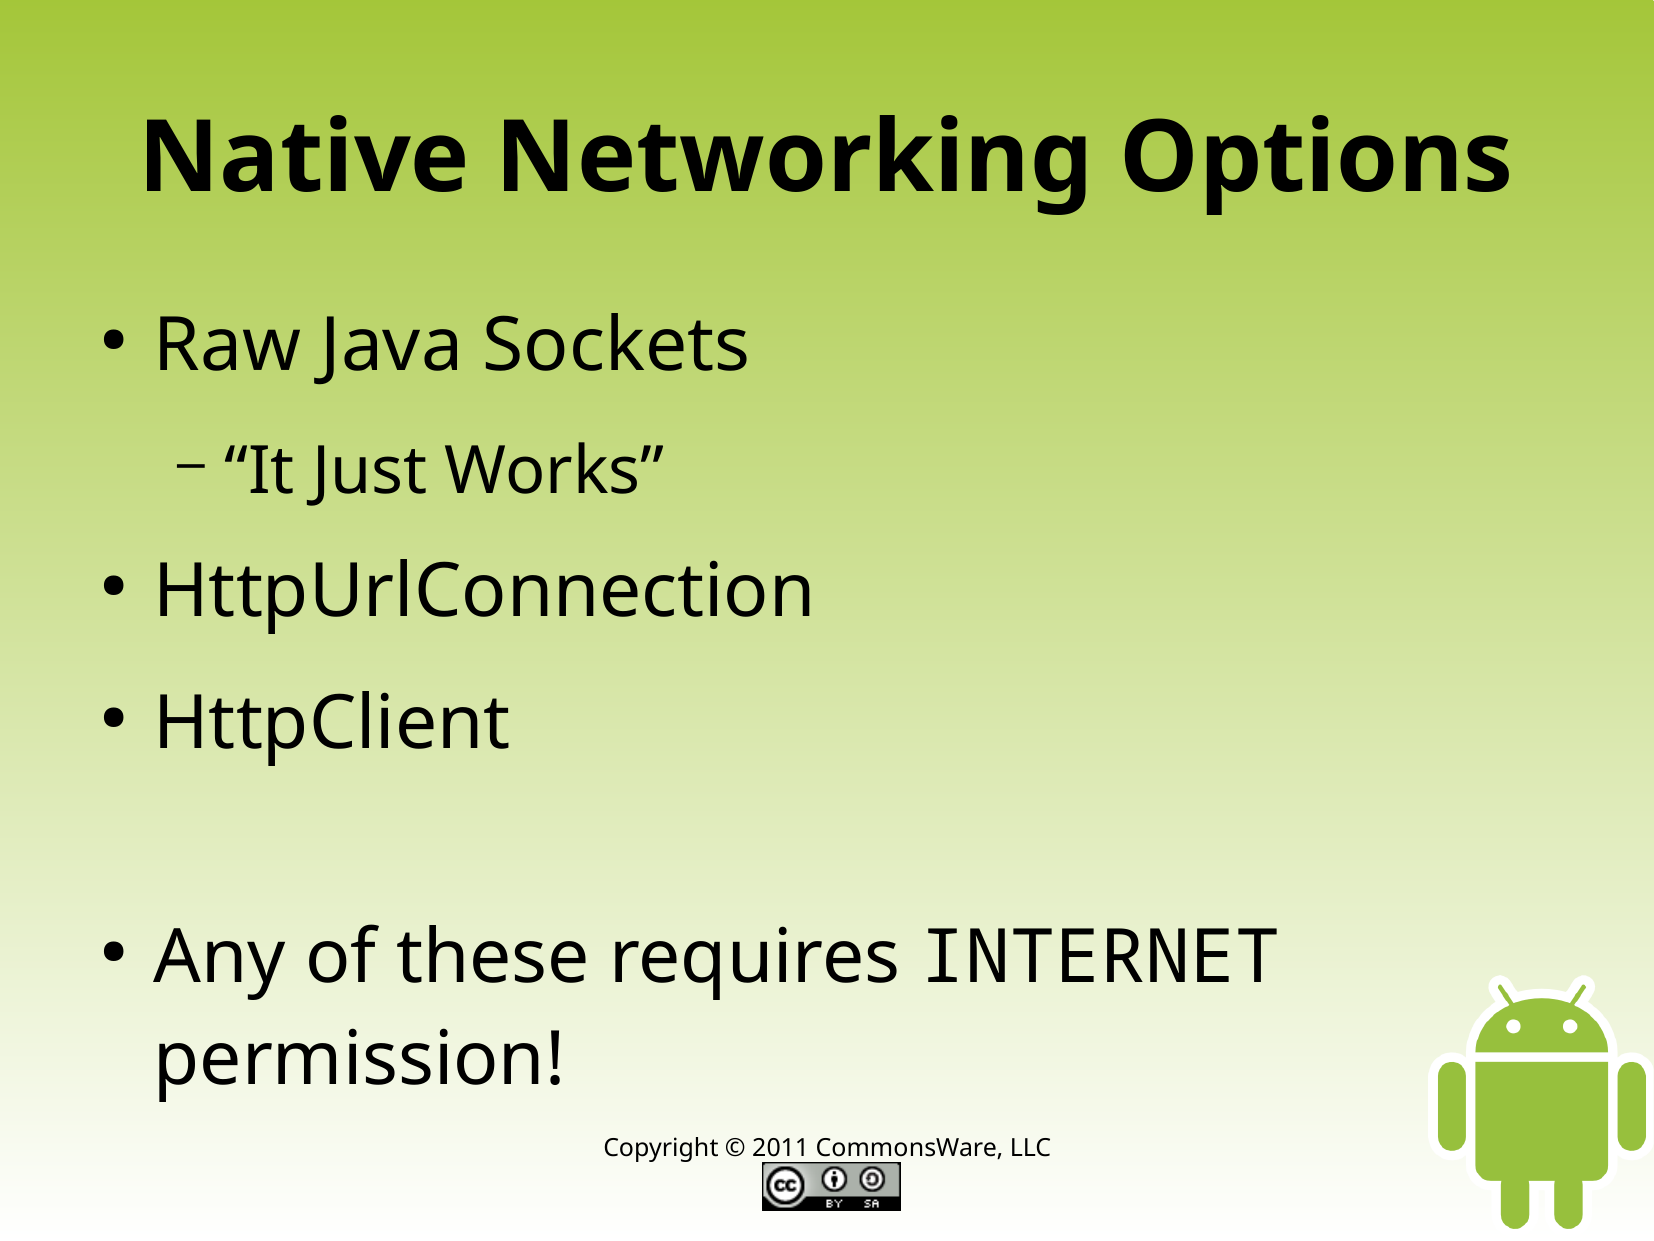

# Native Networking Options
Raw Java Sockets
“It Just Works”
HttpUrlConnection
HttpClient
Any of these requires INTERNET
permission!